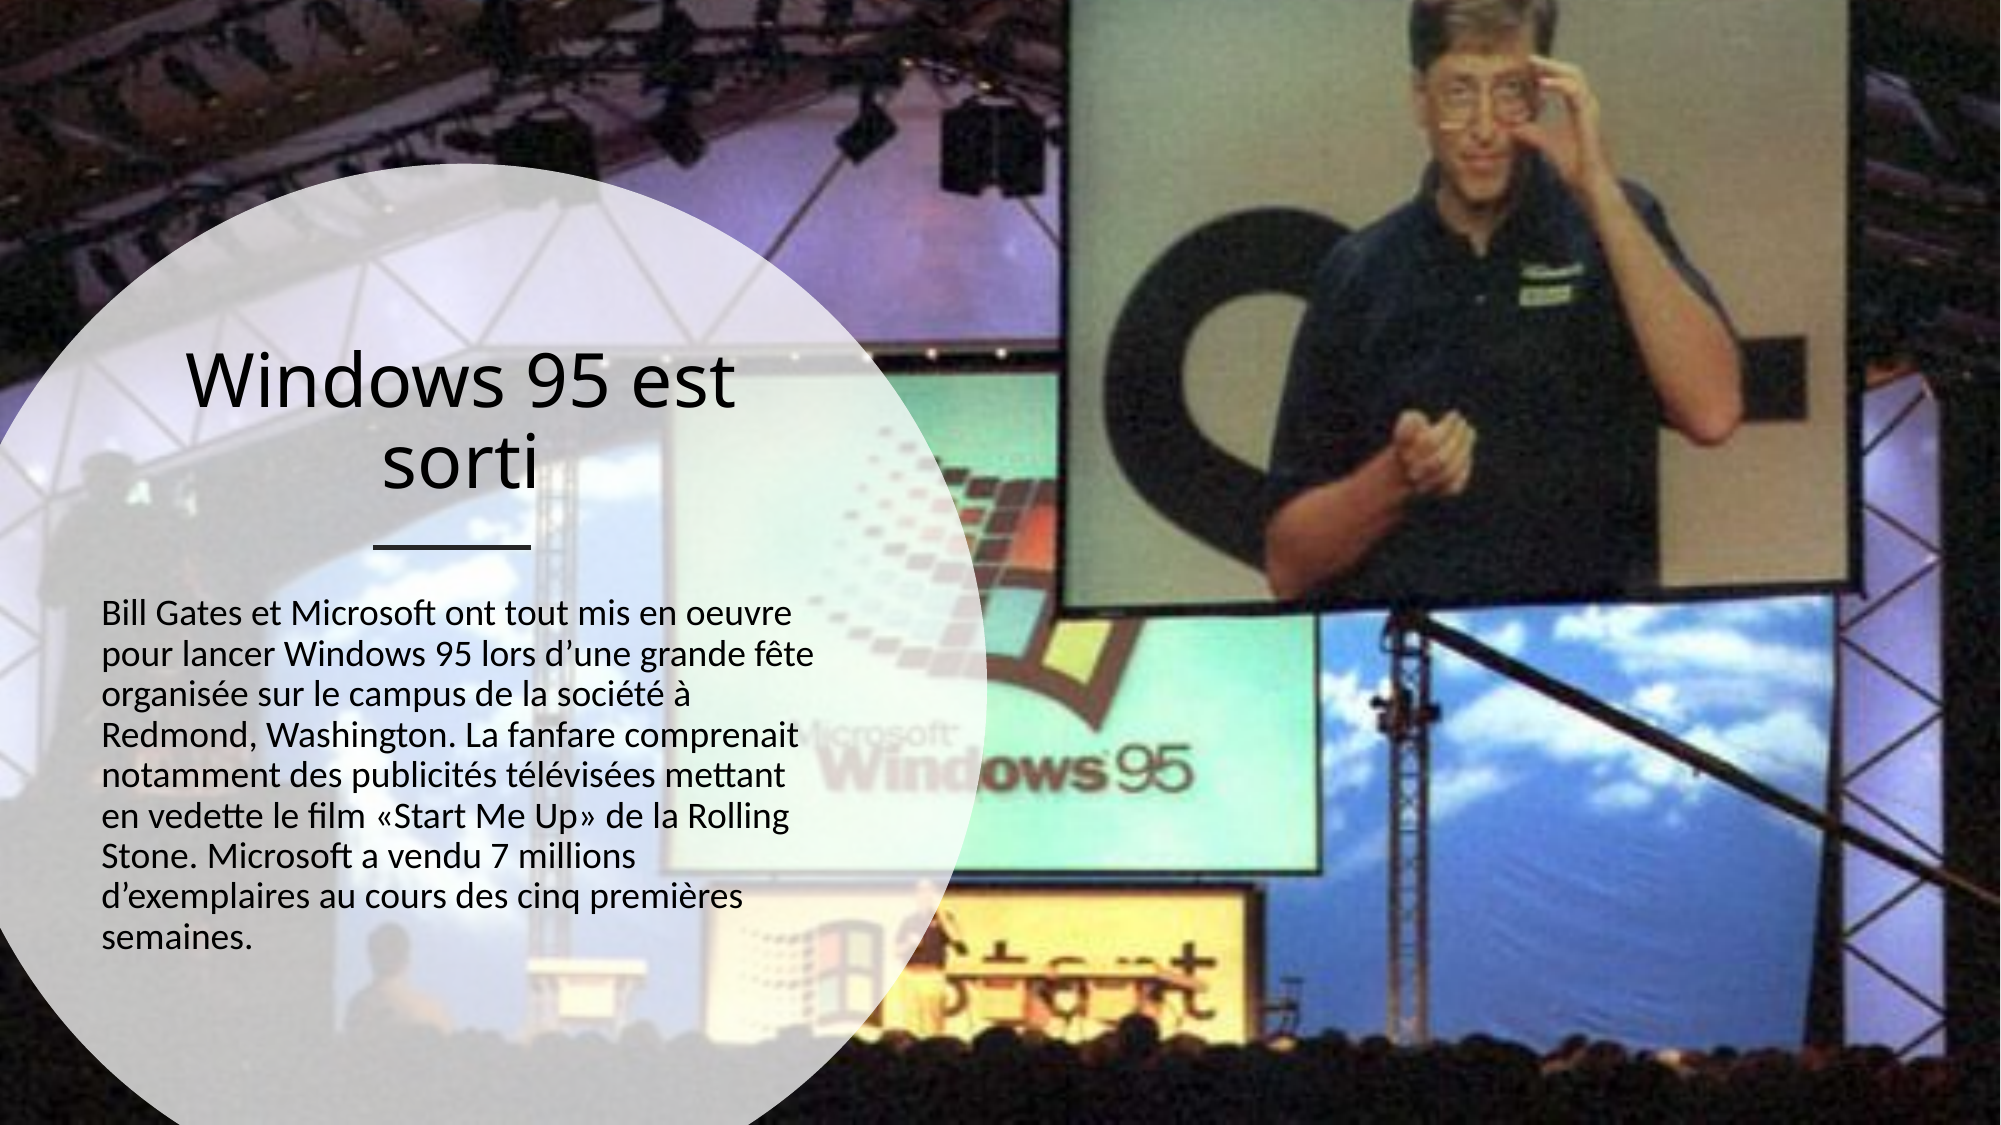

# Windows 95 est sorti
Bill Gates et Microsoft ont tout mis en oeuvre pour lancer Windows 95 lors d’une grande fête organisée sur le campus de la société à Redmond, Washington. La fanfare comprenait notamment des publicités télévisées mettant en vedette le film «Start Me Up» de la Rolling Stone. Microsoft a vendu 7 millions d’exemplaires au cours des cinq premières semaines.